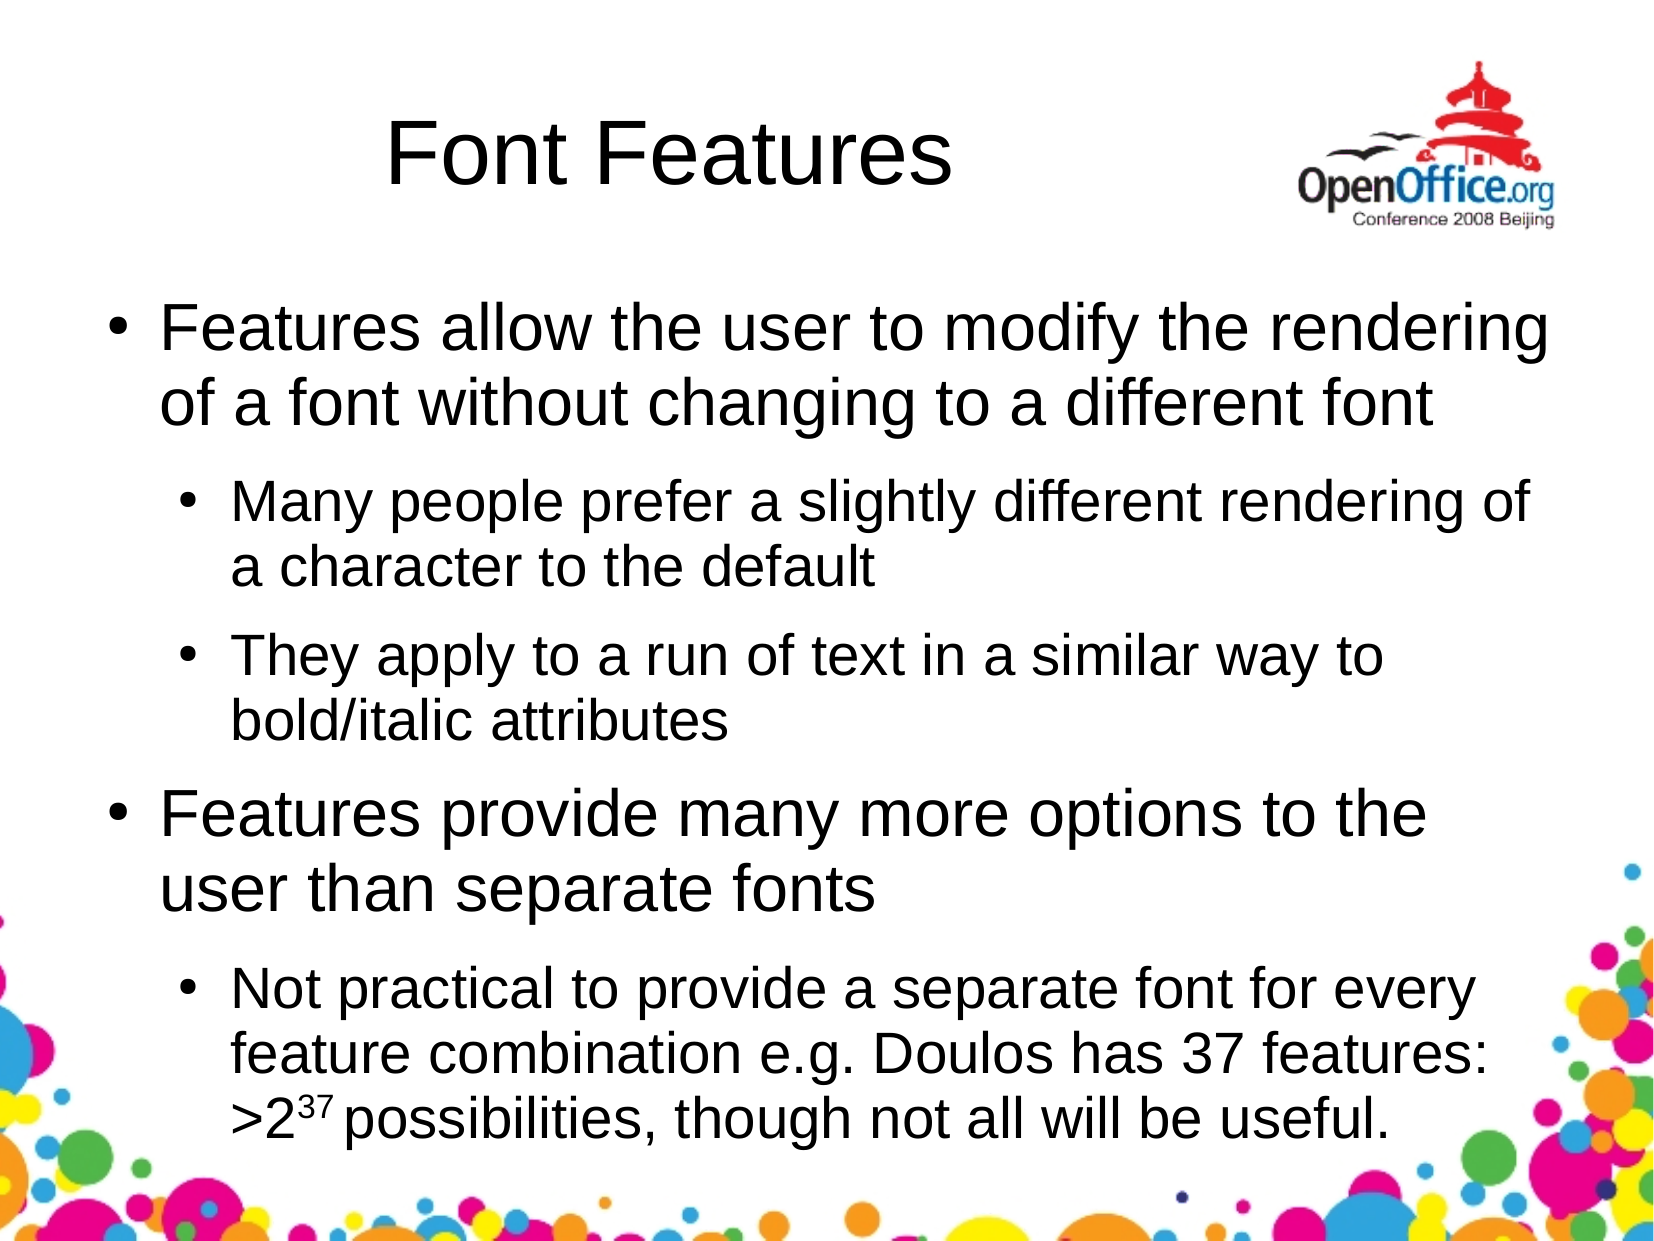

# Font Features
Features allow the user to modify the rendering of a font without changing to a different font
Many people prefer a slightly different rendering of a character to the default
They apply to a run of text in a similar way to bold/italic attributes
Features provide many more options to the user than separate fonts
Not practical to provide a separate font for every feature combination e.g. Doulos has 37 features: >237 possibilities, though not all will be useful.